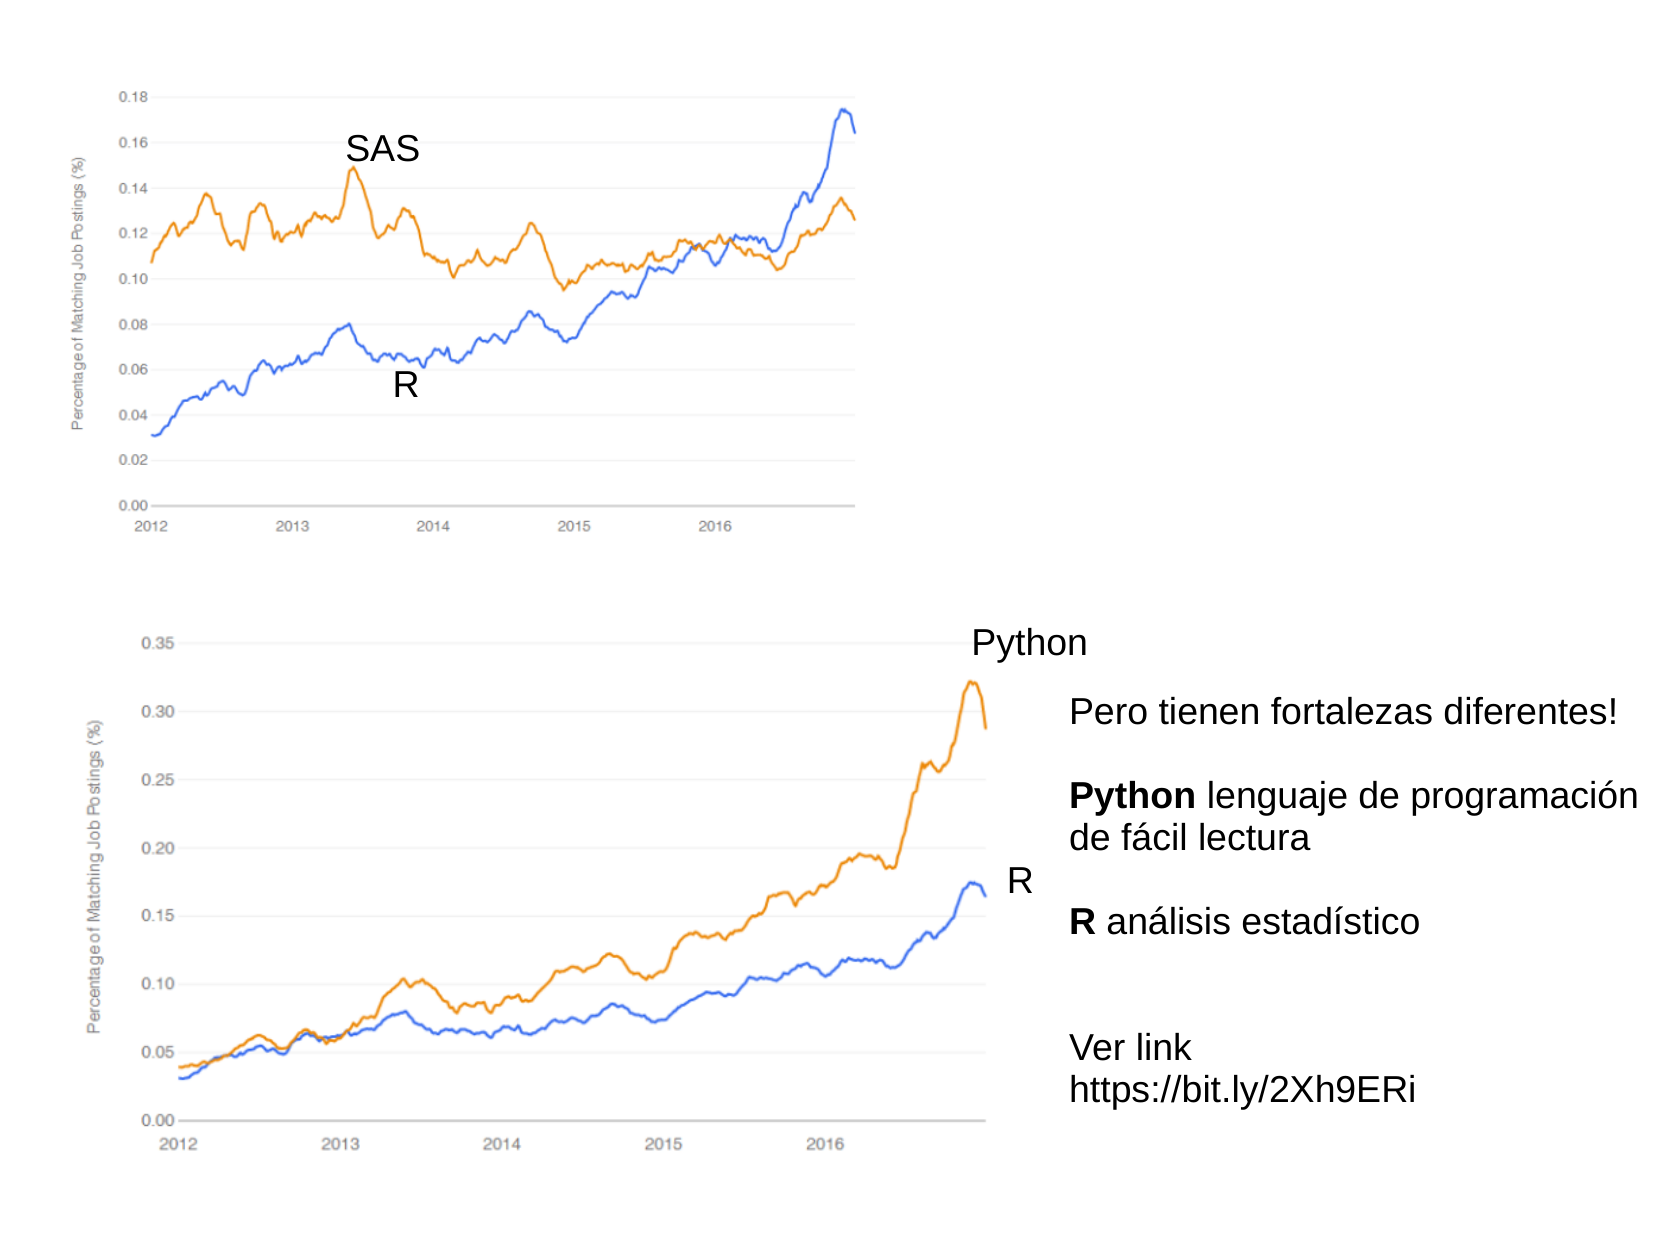

SAS
R
Python
Pero tienen fortalezas diferentes!
Python lenguaje de programación
de fácil lectura
R análisis estadístico
Ver link
https://bit.ly/2Xh9ERi
R